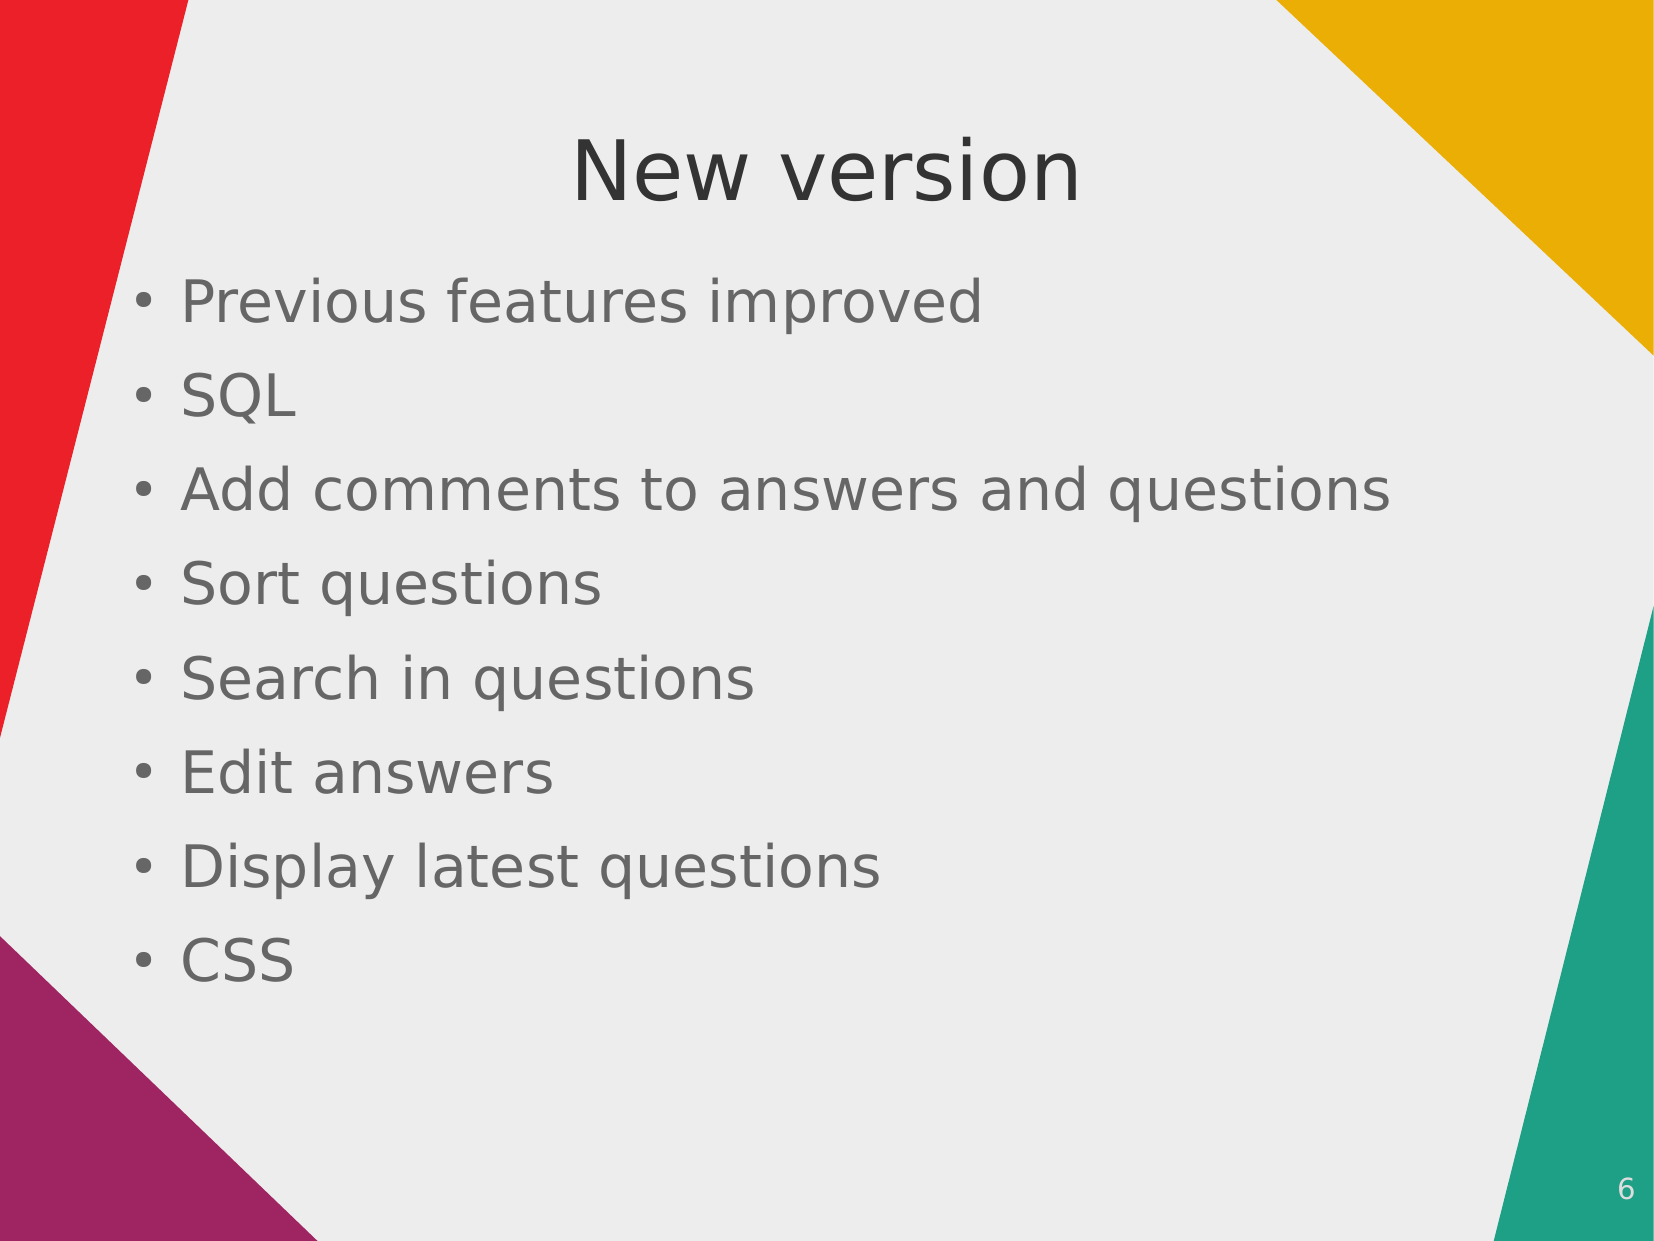

# New version
Previous features improved
SQL
Add comments to answers and questions
Sort questions
Search in questions
Edit answers
Display latest questions
CSS
6